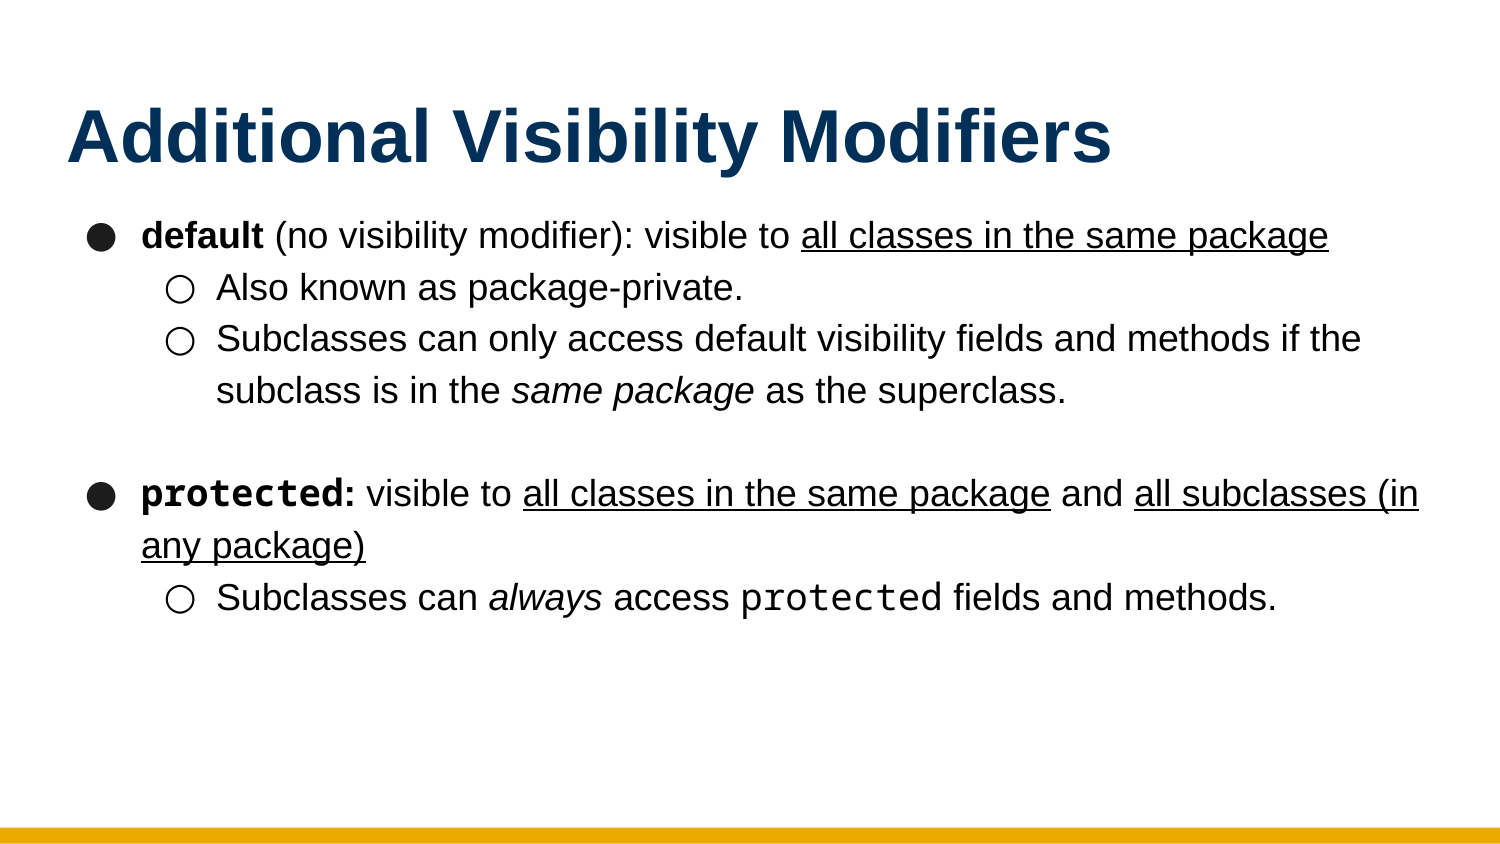

# Additional Visibility Modifiers
default (no visibility modifier): visible to all classes in the same package
Also known as package-private.
Subclasses can only access default visibility fields and methods if the subclass is in the same package as the superclass.
protected: visible to all classes in the same package and all subclasses (in any package)
Subclasses can always access protected fields and methods.